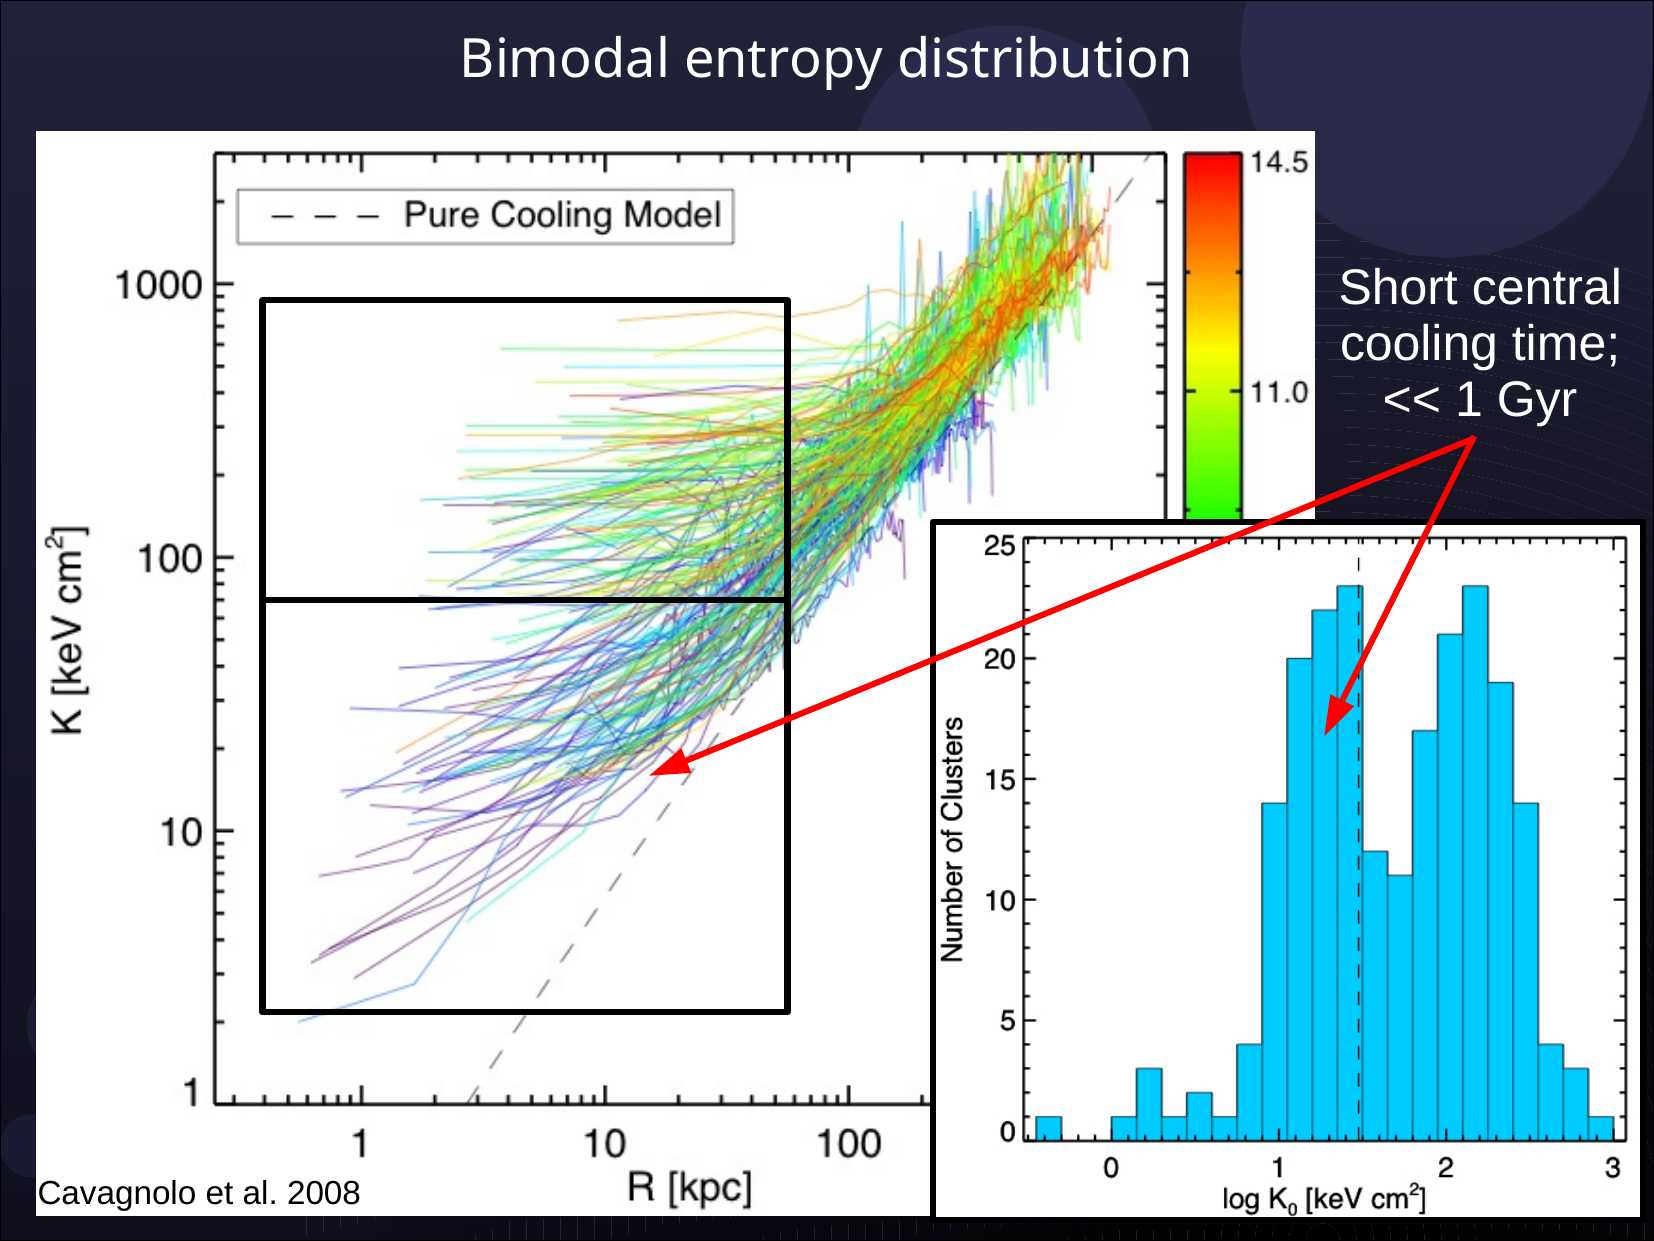

Bimodal entropy distribution
Short central cooling time; << 1 Gyr
Cavagnolo et al. 2008